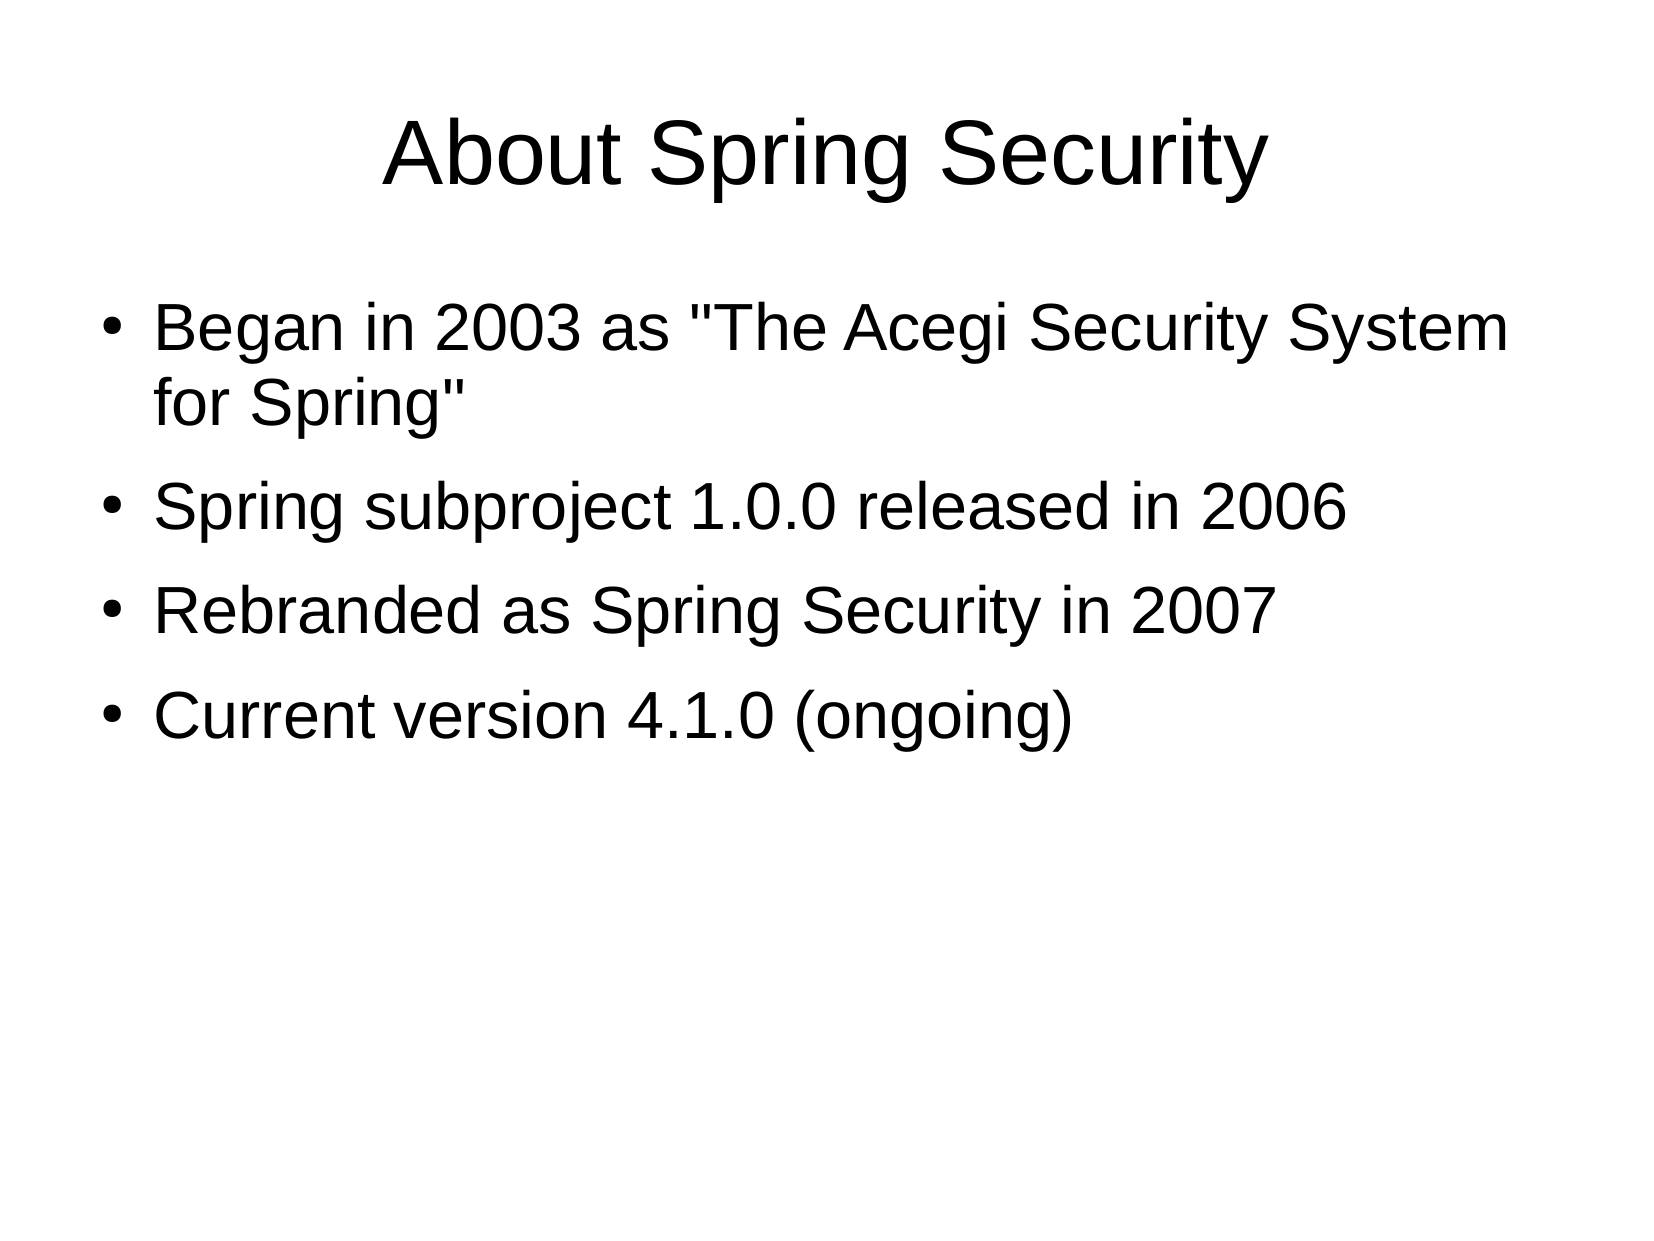

# About Spring Security
Began in 2003 as "The Acegi Security System for Spring"
Spring subproject 1.0.0 released in 2006
Rebranded as Spring Security in 2007
Current version 4.1.0 (ongoing)